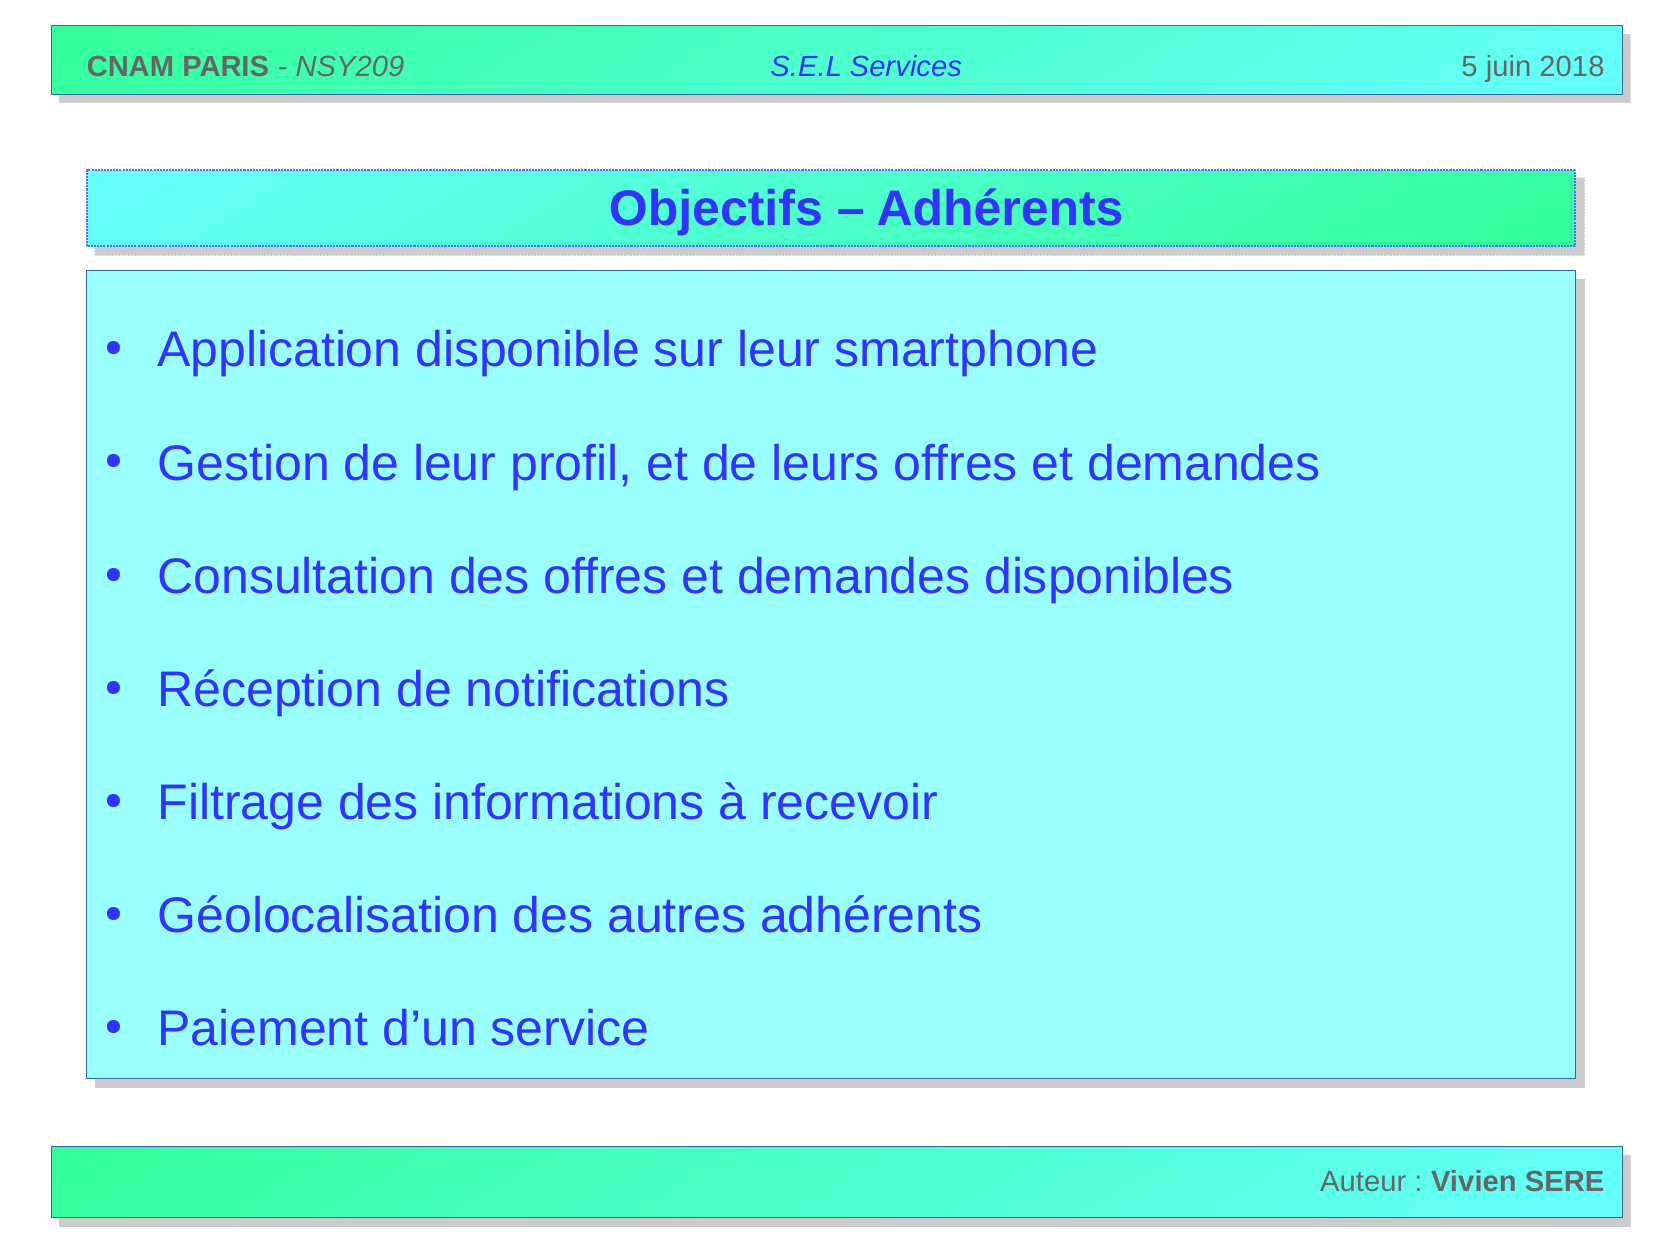

# CNAM PARIS - NSY209
S.E.L Services
5 juin 2018
Objectifs – Adhérents
Application disponible sur leur smartphone
Gestion de leur profil, et de leurs offres et demandes
Consultation des offres et demandes disponibles
Réception de notifications
Filtrage des informations à recevoir
Géolocalisation des autres adhérents
Paiement d’un service
Auteur : Vivien SERE